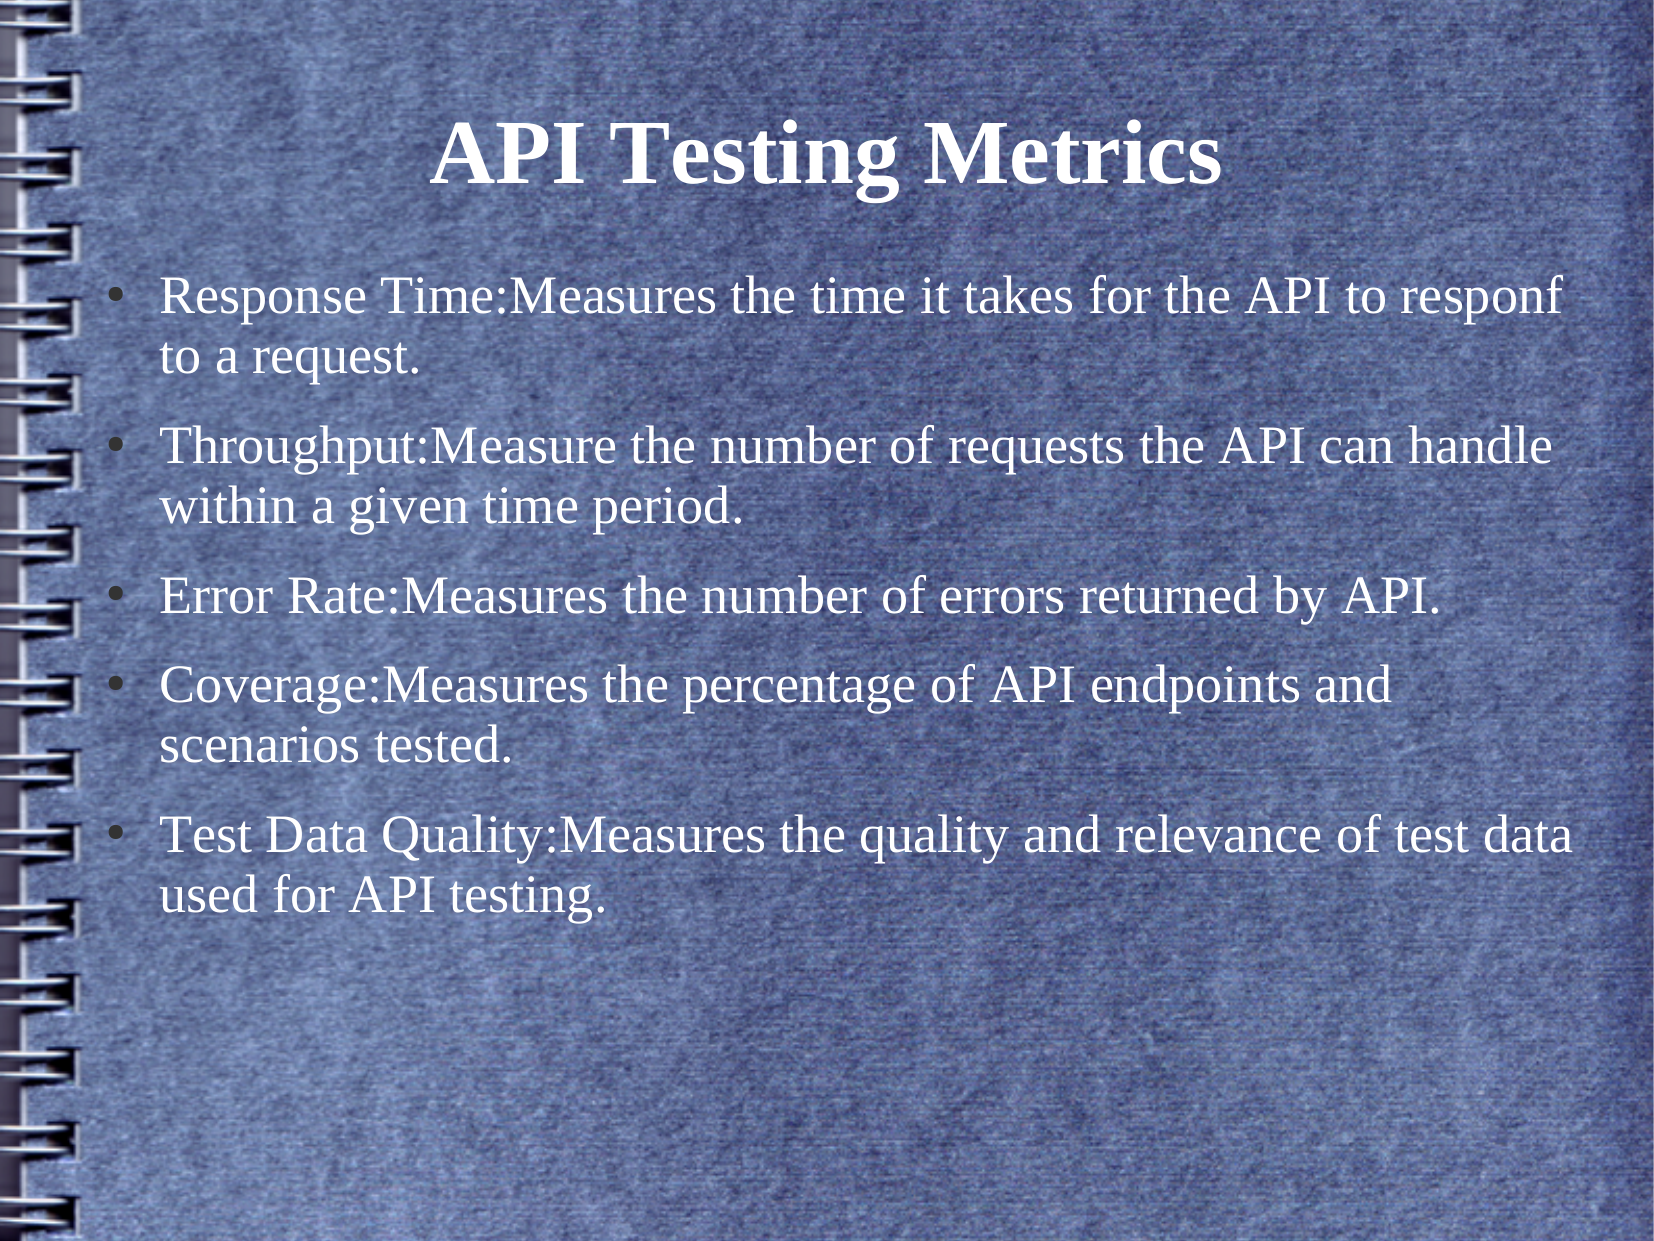

# API Testing Metrics
Response Time:Measures the time it takes for the API to responf to a request.
Throughput:Measure the number of requests the API can handle within a given time period.
Error Rate:Measures the number of errors returned by API.
Coverage:Measures the percentage of API endpoints and scenarios tested.
Test Data Quality:Measures the quality and relevance of test data used for API testing.